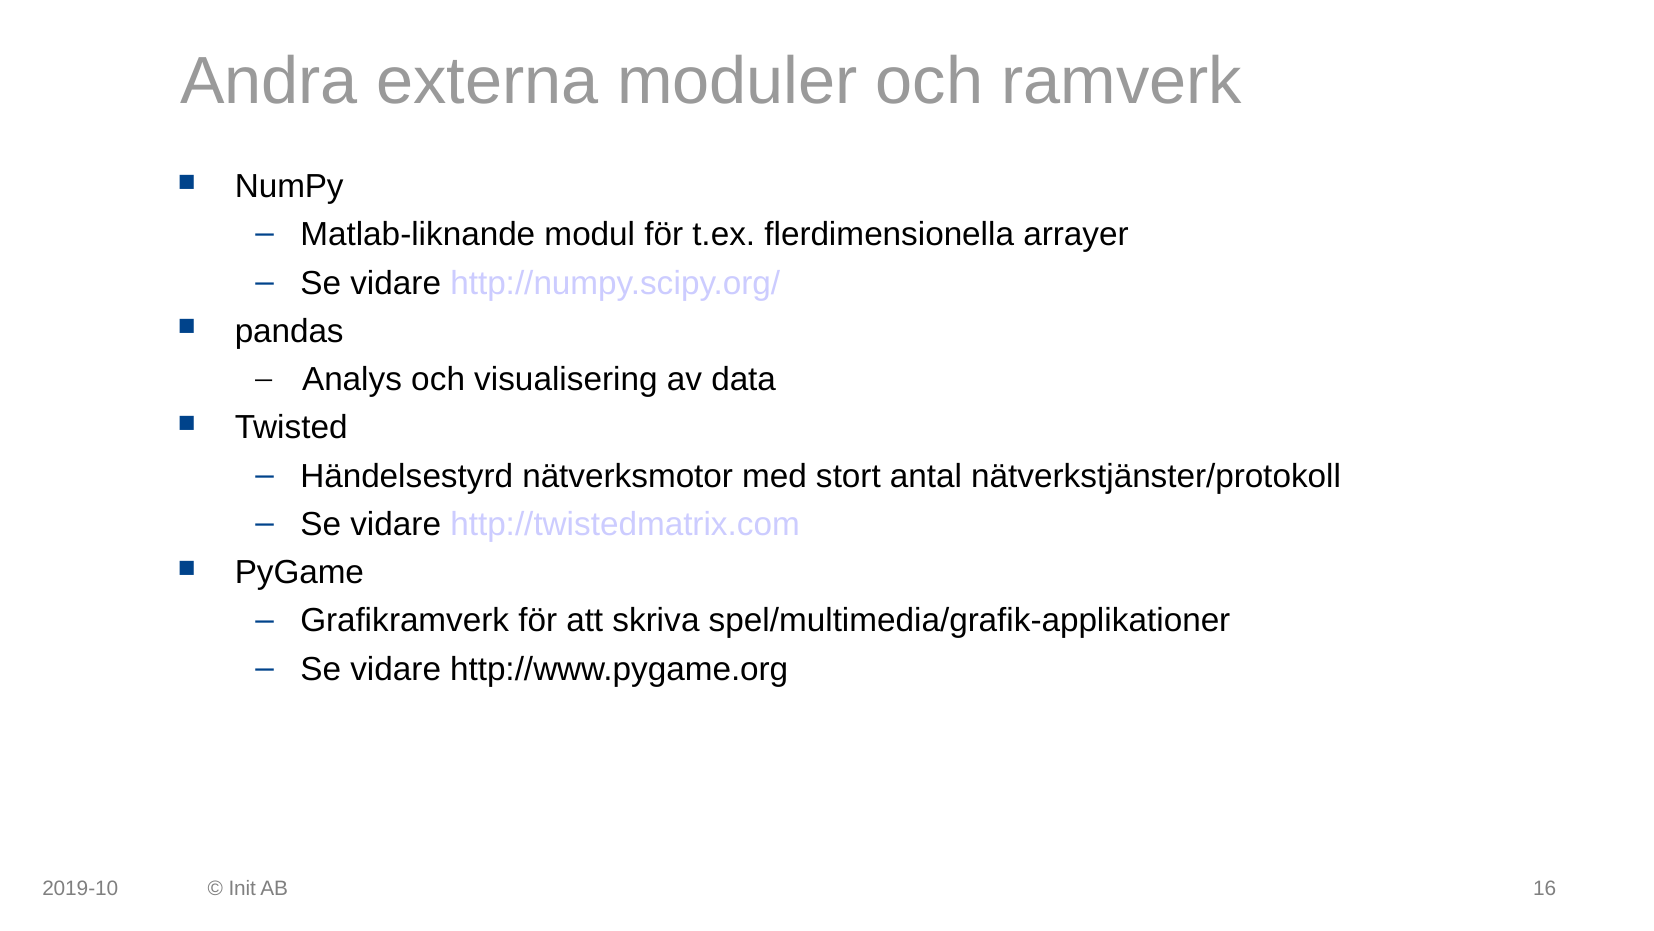

Andra externa moduler och ramverk
NumPy
Matlab-liknande modul för t.ex. flerdimensionella arrayer
Se vidare http://numpy.scipy.org/
pandas
Analys och visualisering av data
Twisted
Händelsestyrd nätverksmotor med stort antal nätverkstjänster/protokoll
Se vidare http://twistedmatrix.com
PyGame
Grafikramverk för att skriva spel/multimedia/grafik-applikationer
Se vidare http://www.pygame.org
2019-10
© Init AB